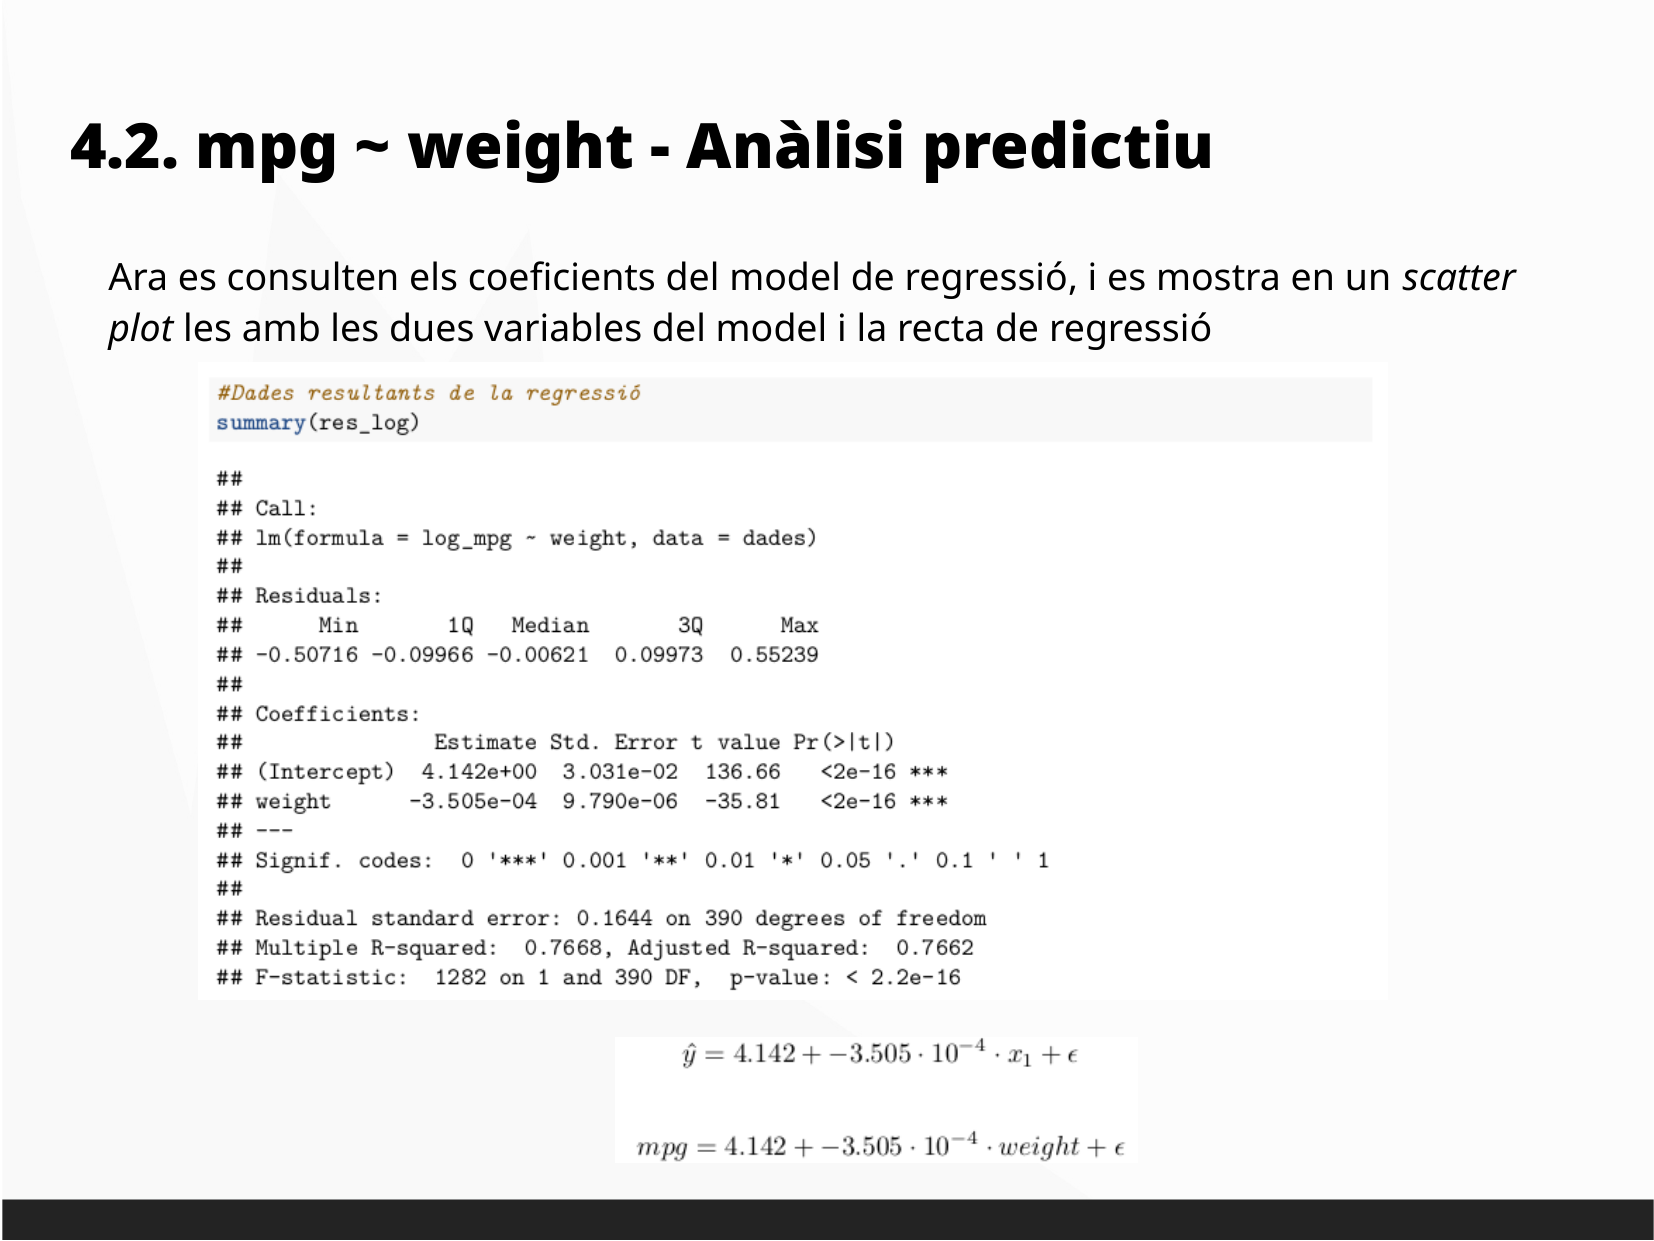

4.2. mpg ~ weight - Anàlisi predictiu
# Ara es consulten els coeficients del model de regressió, i es mostra en un scatter plot les amb les dues variables del model i la recta de regressió